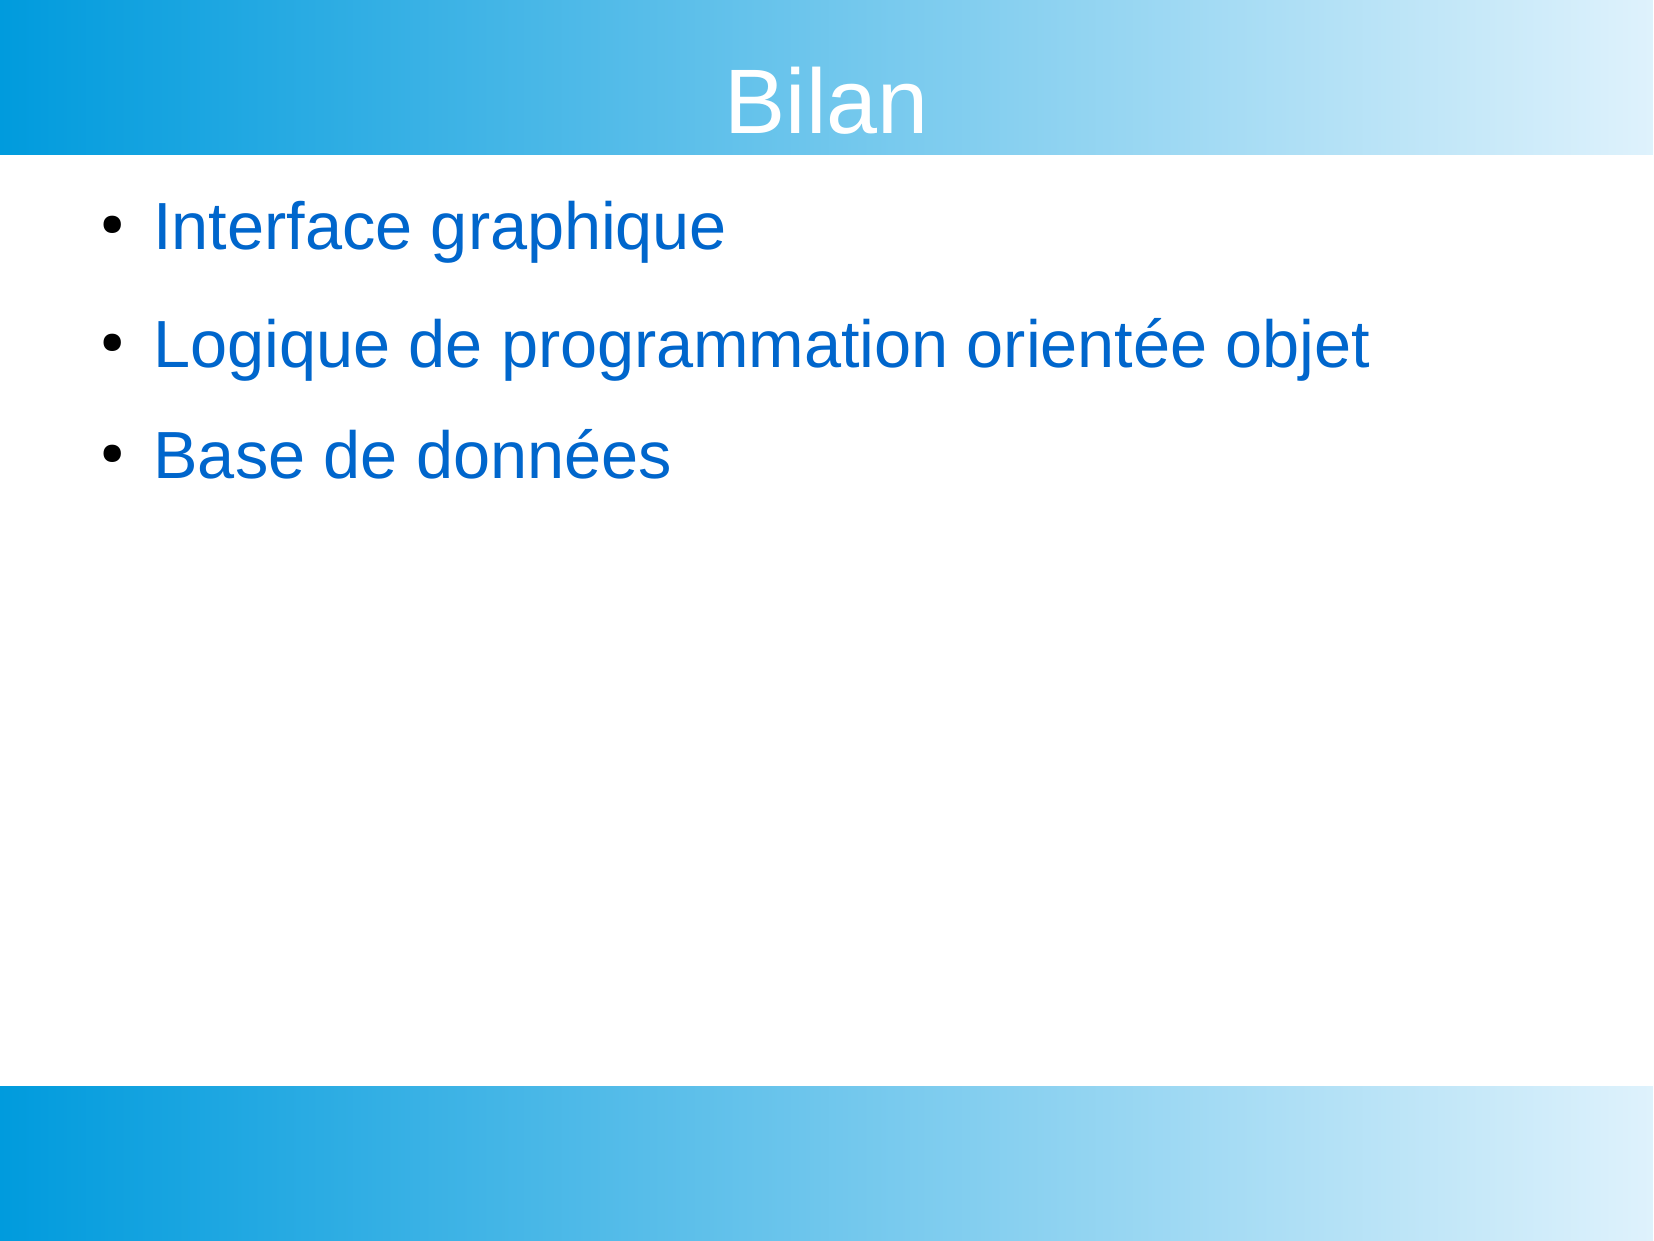

# Bilan
Interface graphique
Logique de programmation orientée objet
Base de données